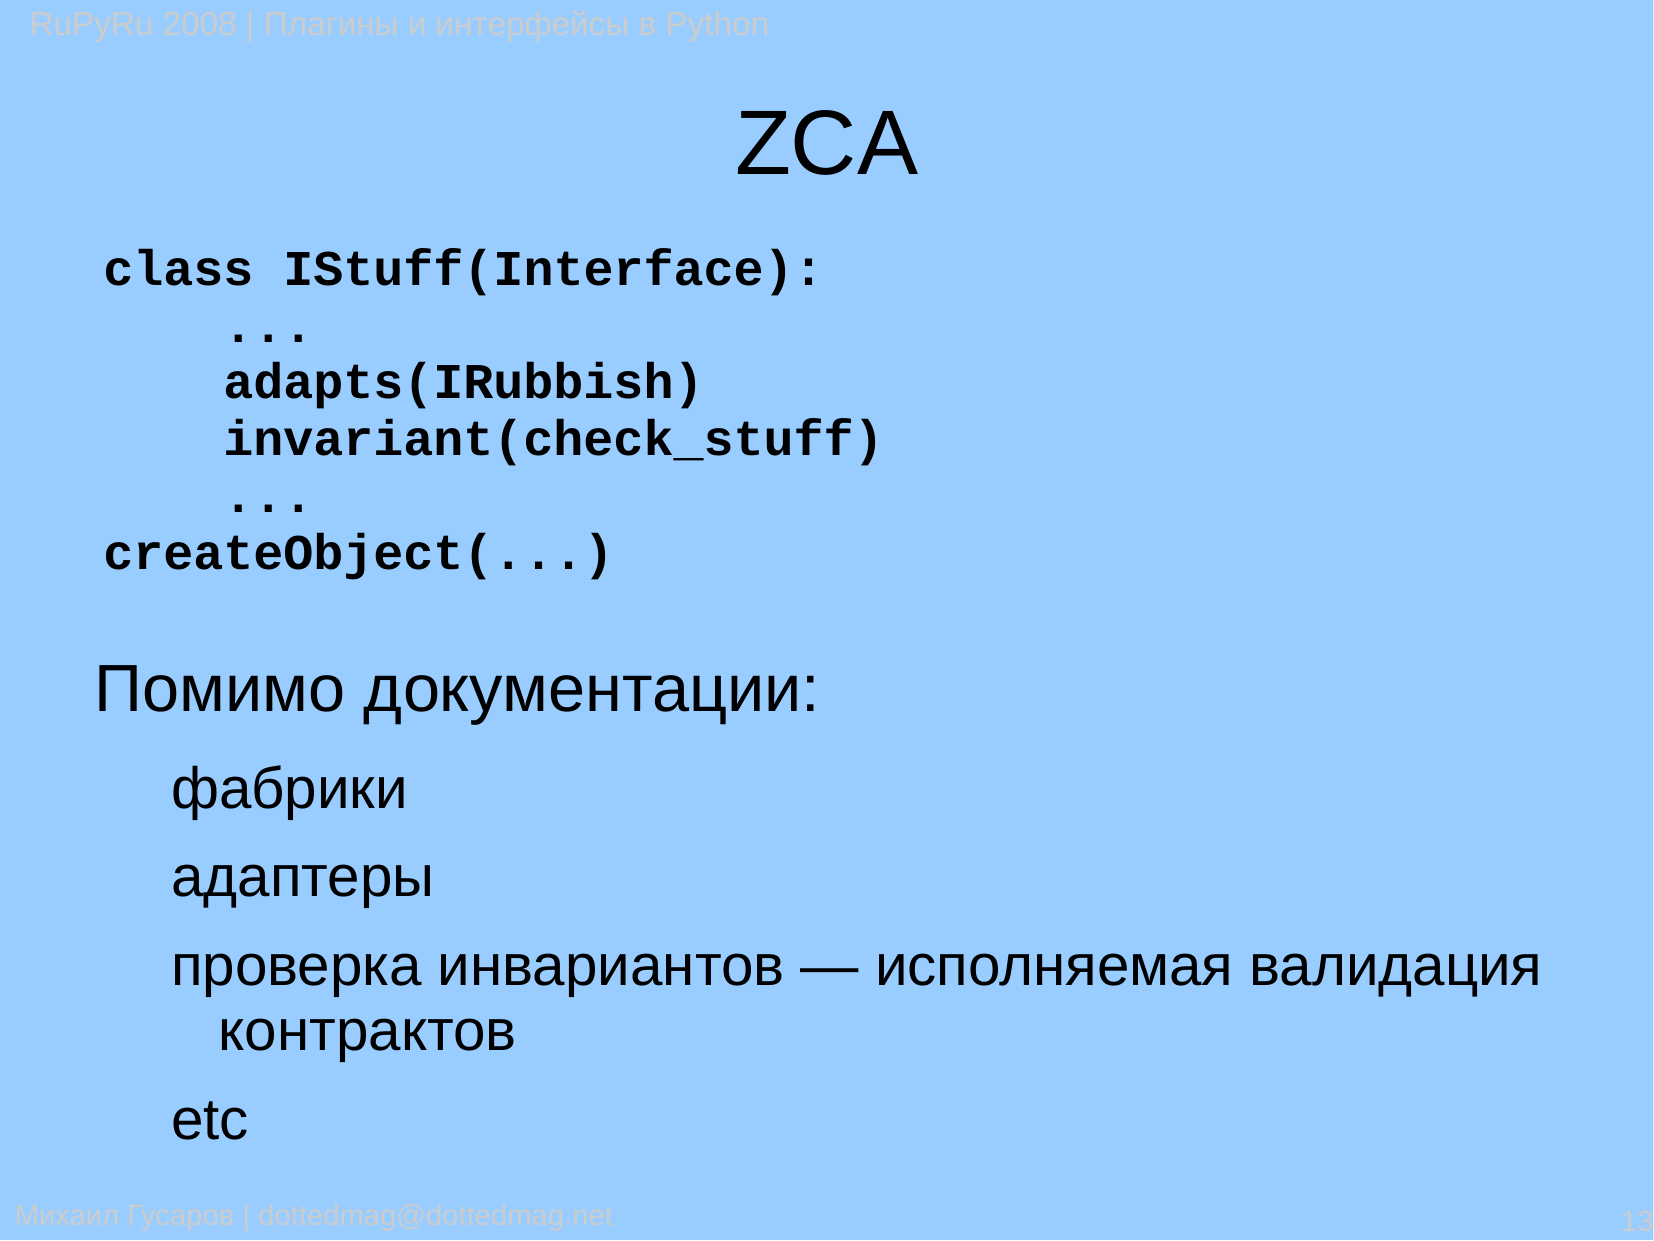

# ZCA
class IStuff(Interface):
 ...
 adapts(IRubbish)
 invariant(check_stuff)
 ...
createObject(...)
Помимо документации:
фабрики
адаптеры
проверка инвариантов — исполняемая валидация контрактов
etc
Имя Автора | email@domain.org
13